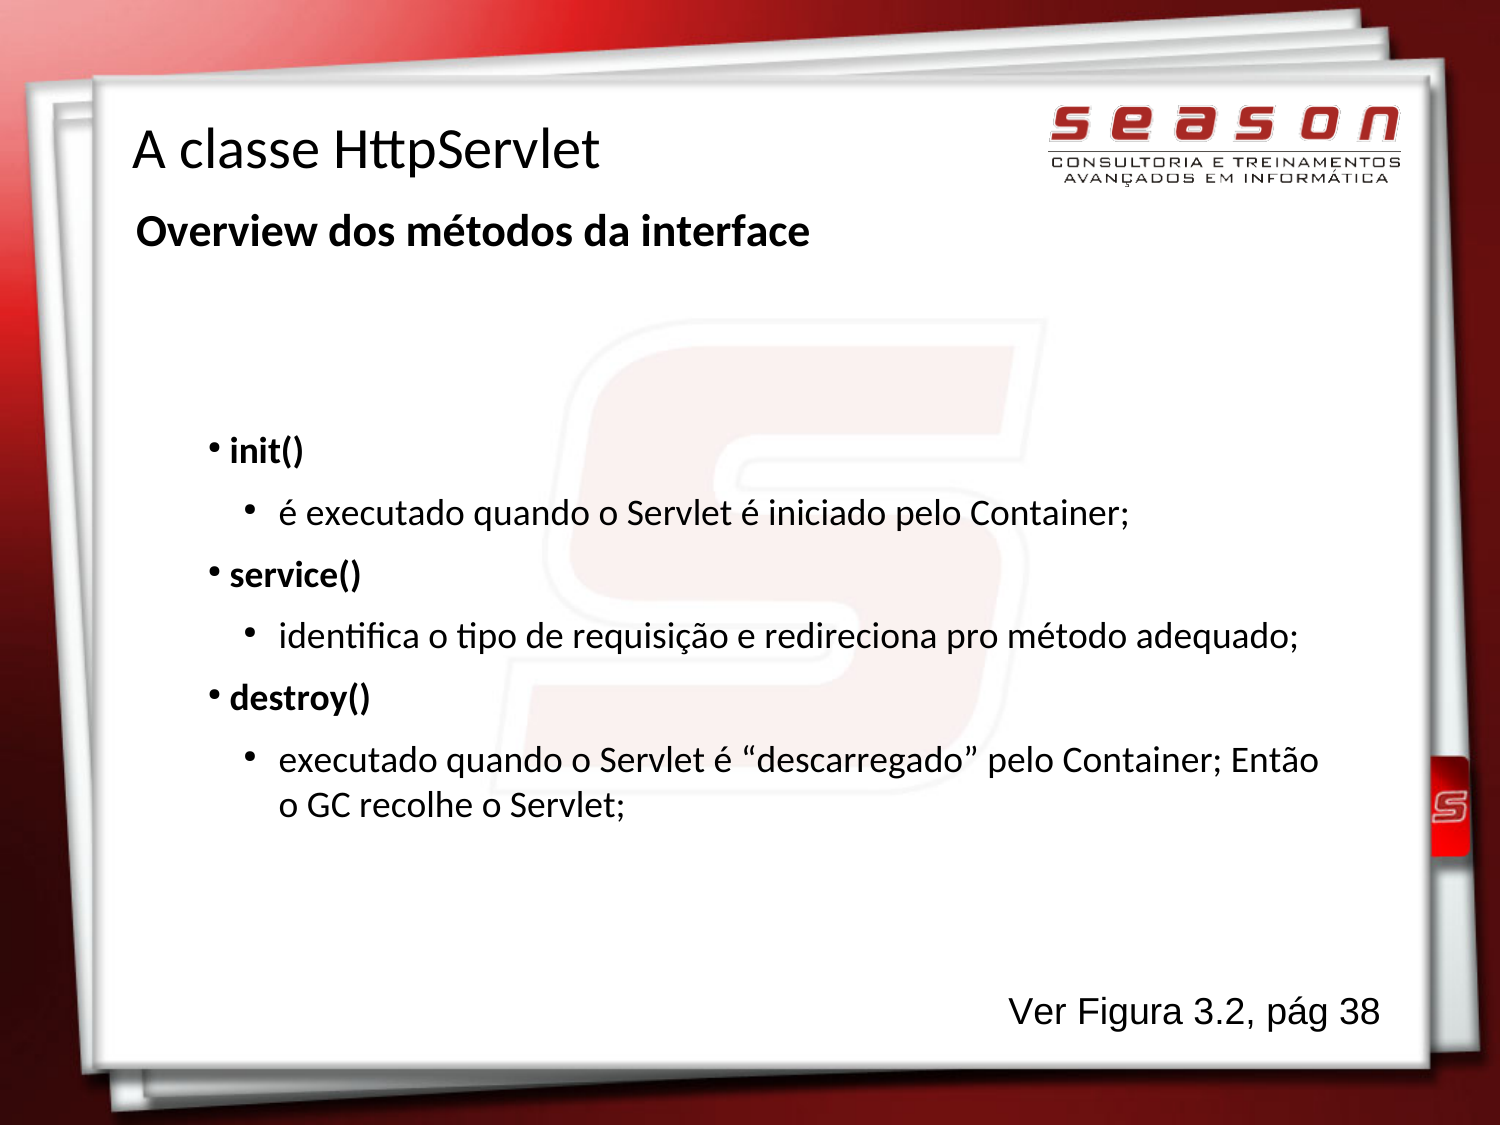

# A classe HttpServlet
Overview dos métodos da interface
 init()
é executado quando o Servlet é iniciado pelo Container;
 service()
identifica o tipo de requisição e redireciona pro método adequado;
 destroy()
executado quando o Servlet é “descarregado” pelo Container; Então o GC recolhe o Servlet;
Ver Figura 3.2, pág 38